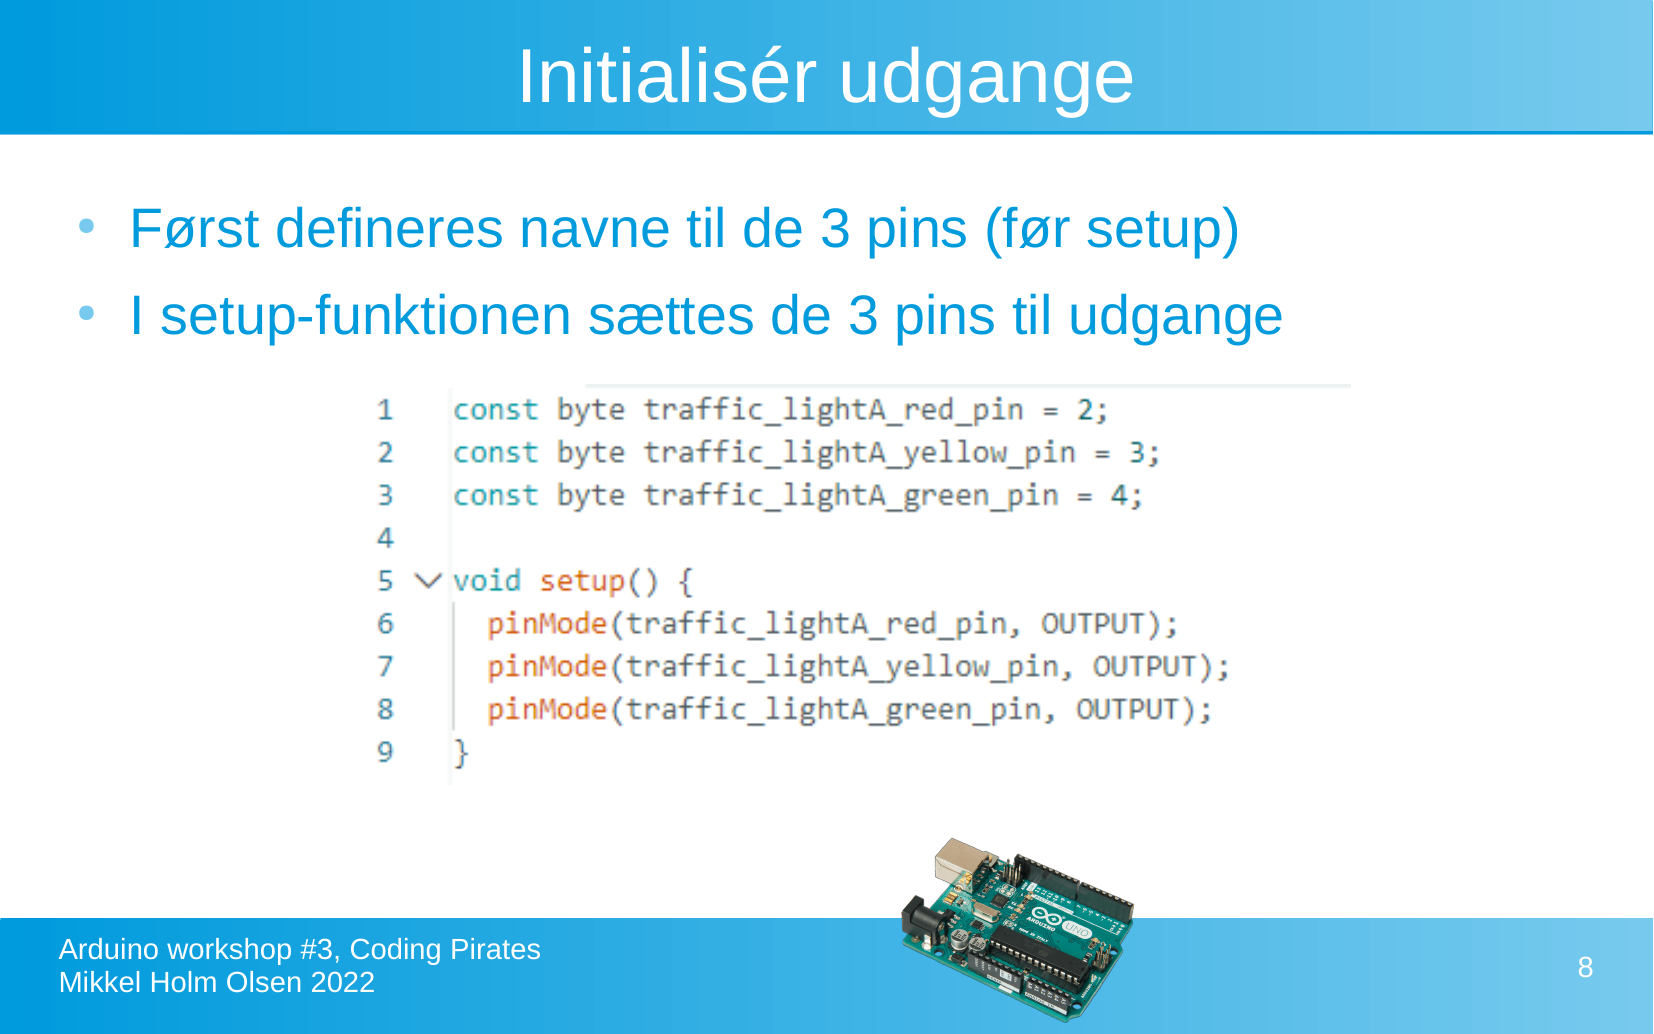

# Initialisér udgange
Først defineres navne til de 3 pins (før setup)
I setup-funktionen sættes de 3 pins til udgange
8